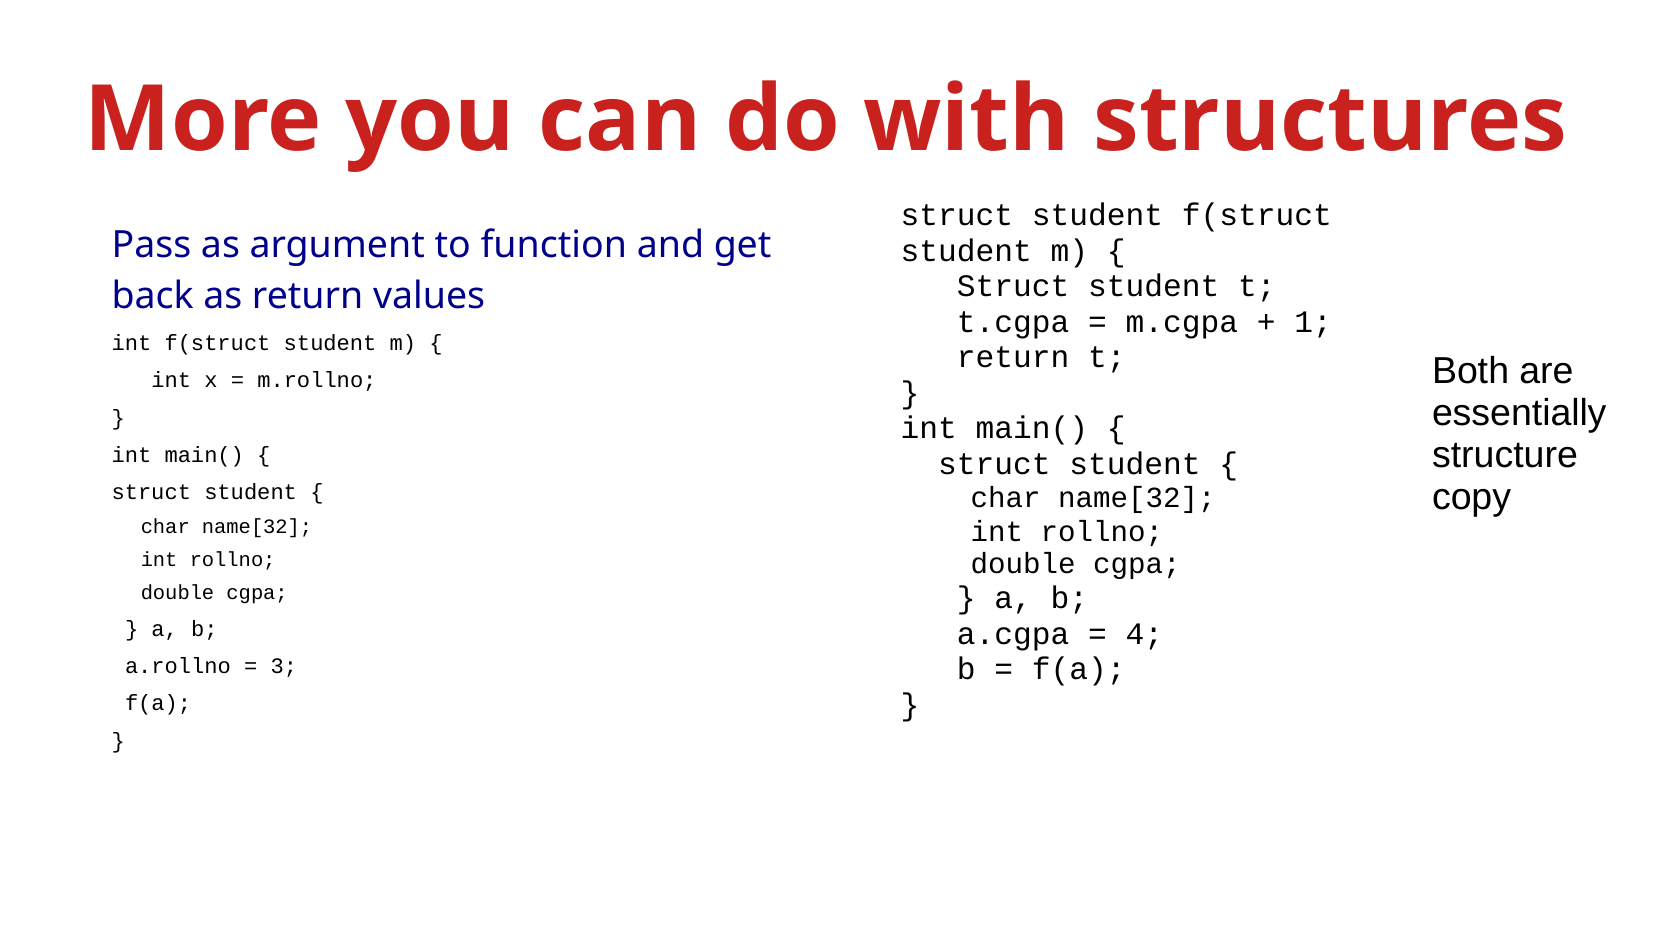

# More you can do with structures
struct student f(struct student m) {
 Struct student t;
 t.cgpa = m.cgpa + 1;
 return t;
}
int main() {
 struct student {
 char name[32];
 int rollno;
 double cgpa;
 } a, b;
 a.cgpa = 4;
 b = f(a);
}
Pass as argument to function and get back as return values
int f(struct student m) {
 int x = m.rollno;
}
int main() {
struct student {
char name[32];
int rollno;
double cgpa;
 } a, b;
 a.rollno = 3;
 f(a);
}
Both are essentially structure copy